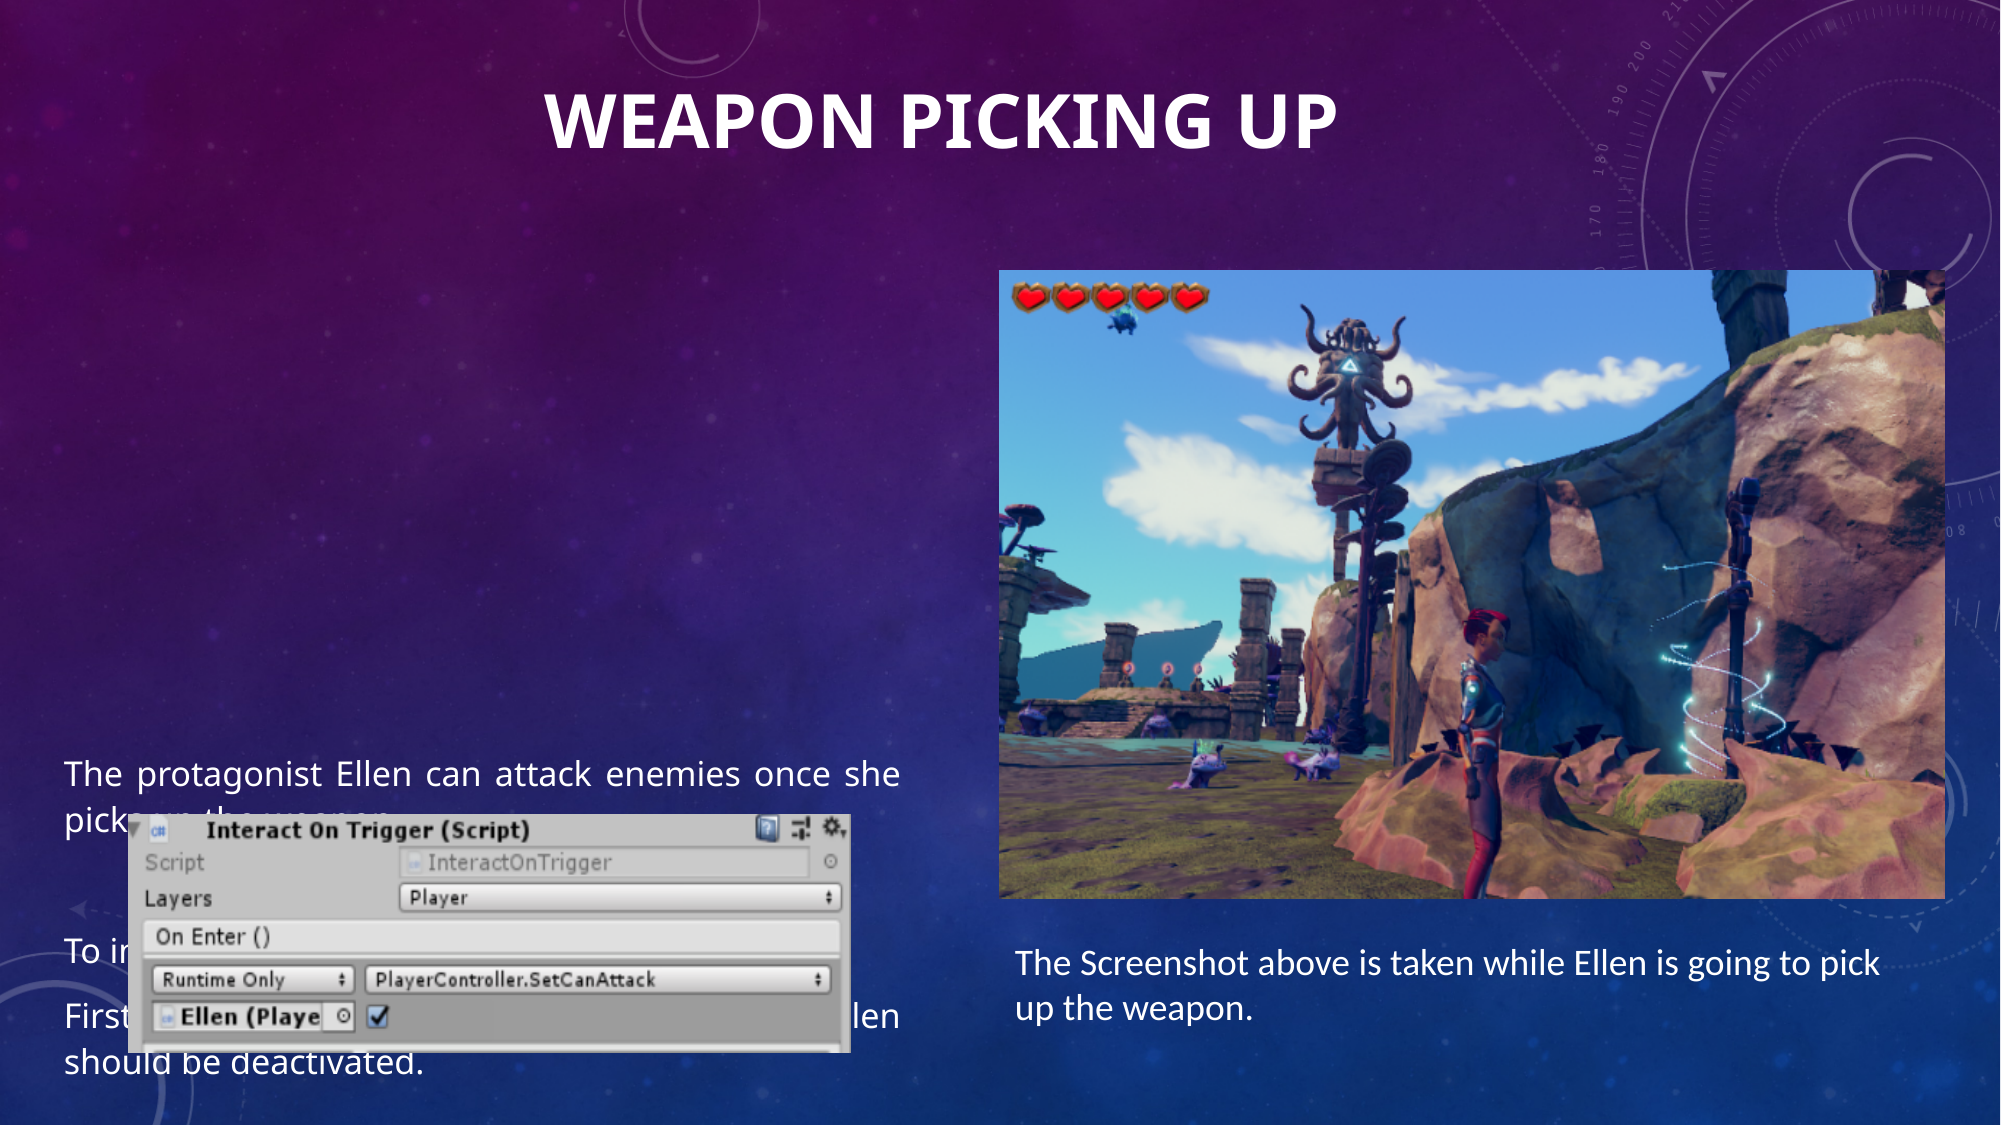

# Weapon Picking Up
The protagonist Ellen can attack enemies once she picks up the weapon.
To implement this:
First, can attack option from the Hierarchy Ellen should be deactivated.
Second, in the child object of weapon named StaffTakeTrigger, the function named
PlayerController.SetCanAttack should be enabled.
The Screenshot above is taken while Ellen is going to pick up the weapon.